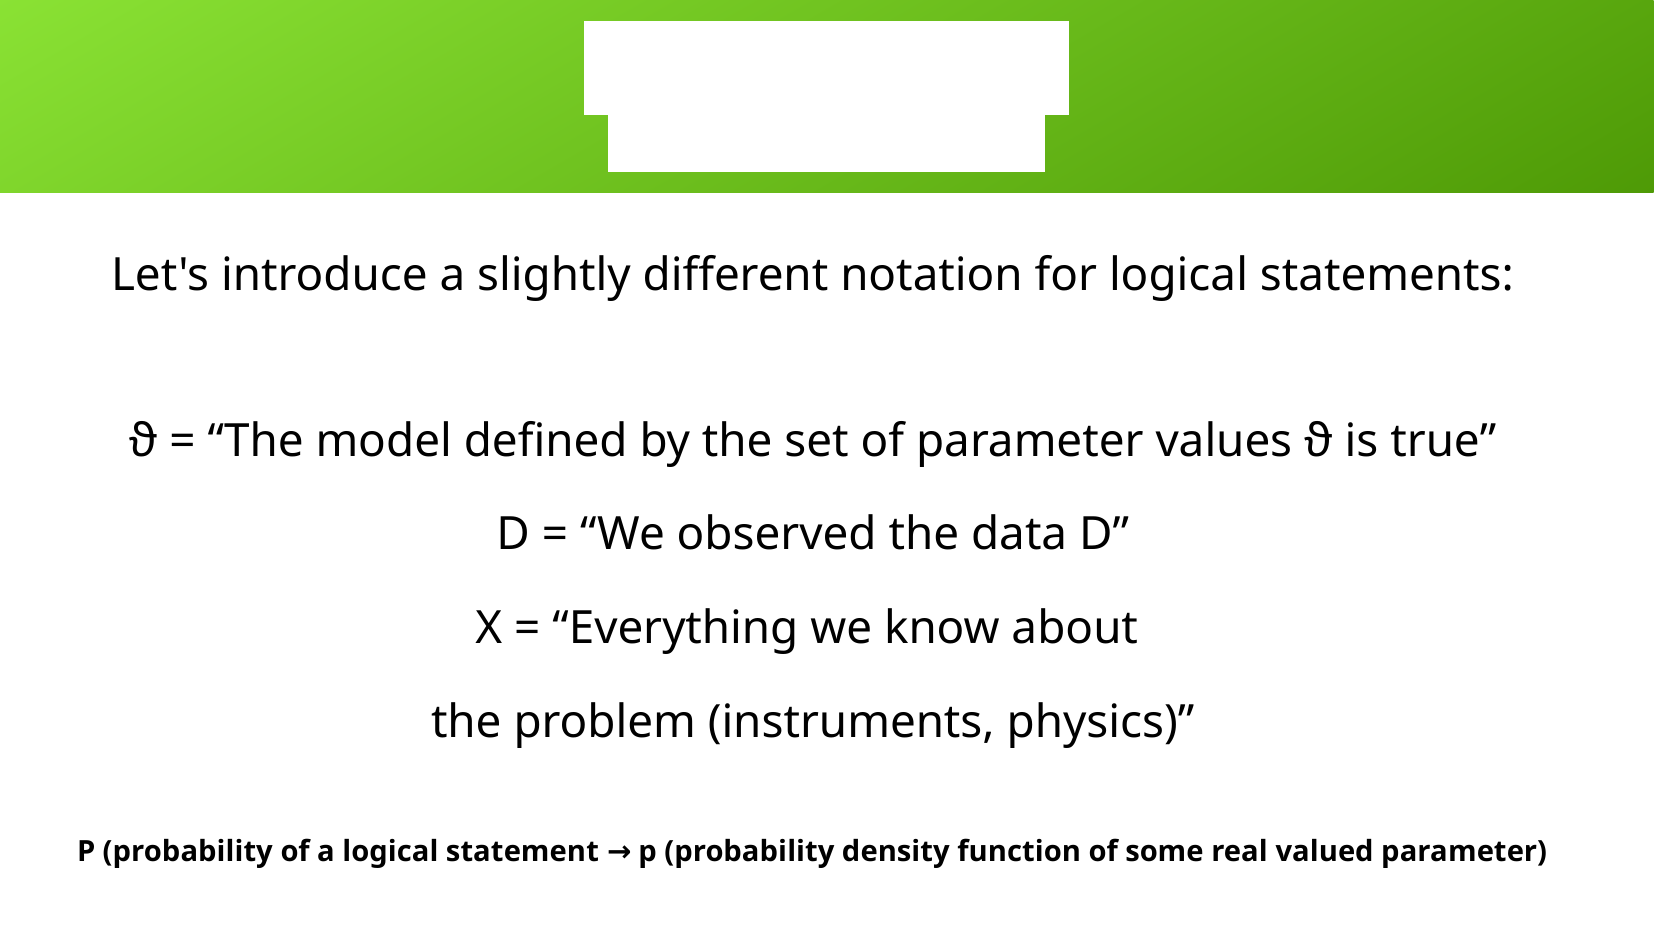

# Bayes theorem for parametric models
Let's introduce a slightly different notation for logical statements:
ϑ = “The model defined by the set of parameter values ϑ is true”
D = “We observed the data D”
X = “Everything we know about
the problem (instruments, physics)”
P (probability of a logical statement → p (probability density function of some real valued parameter)